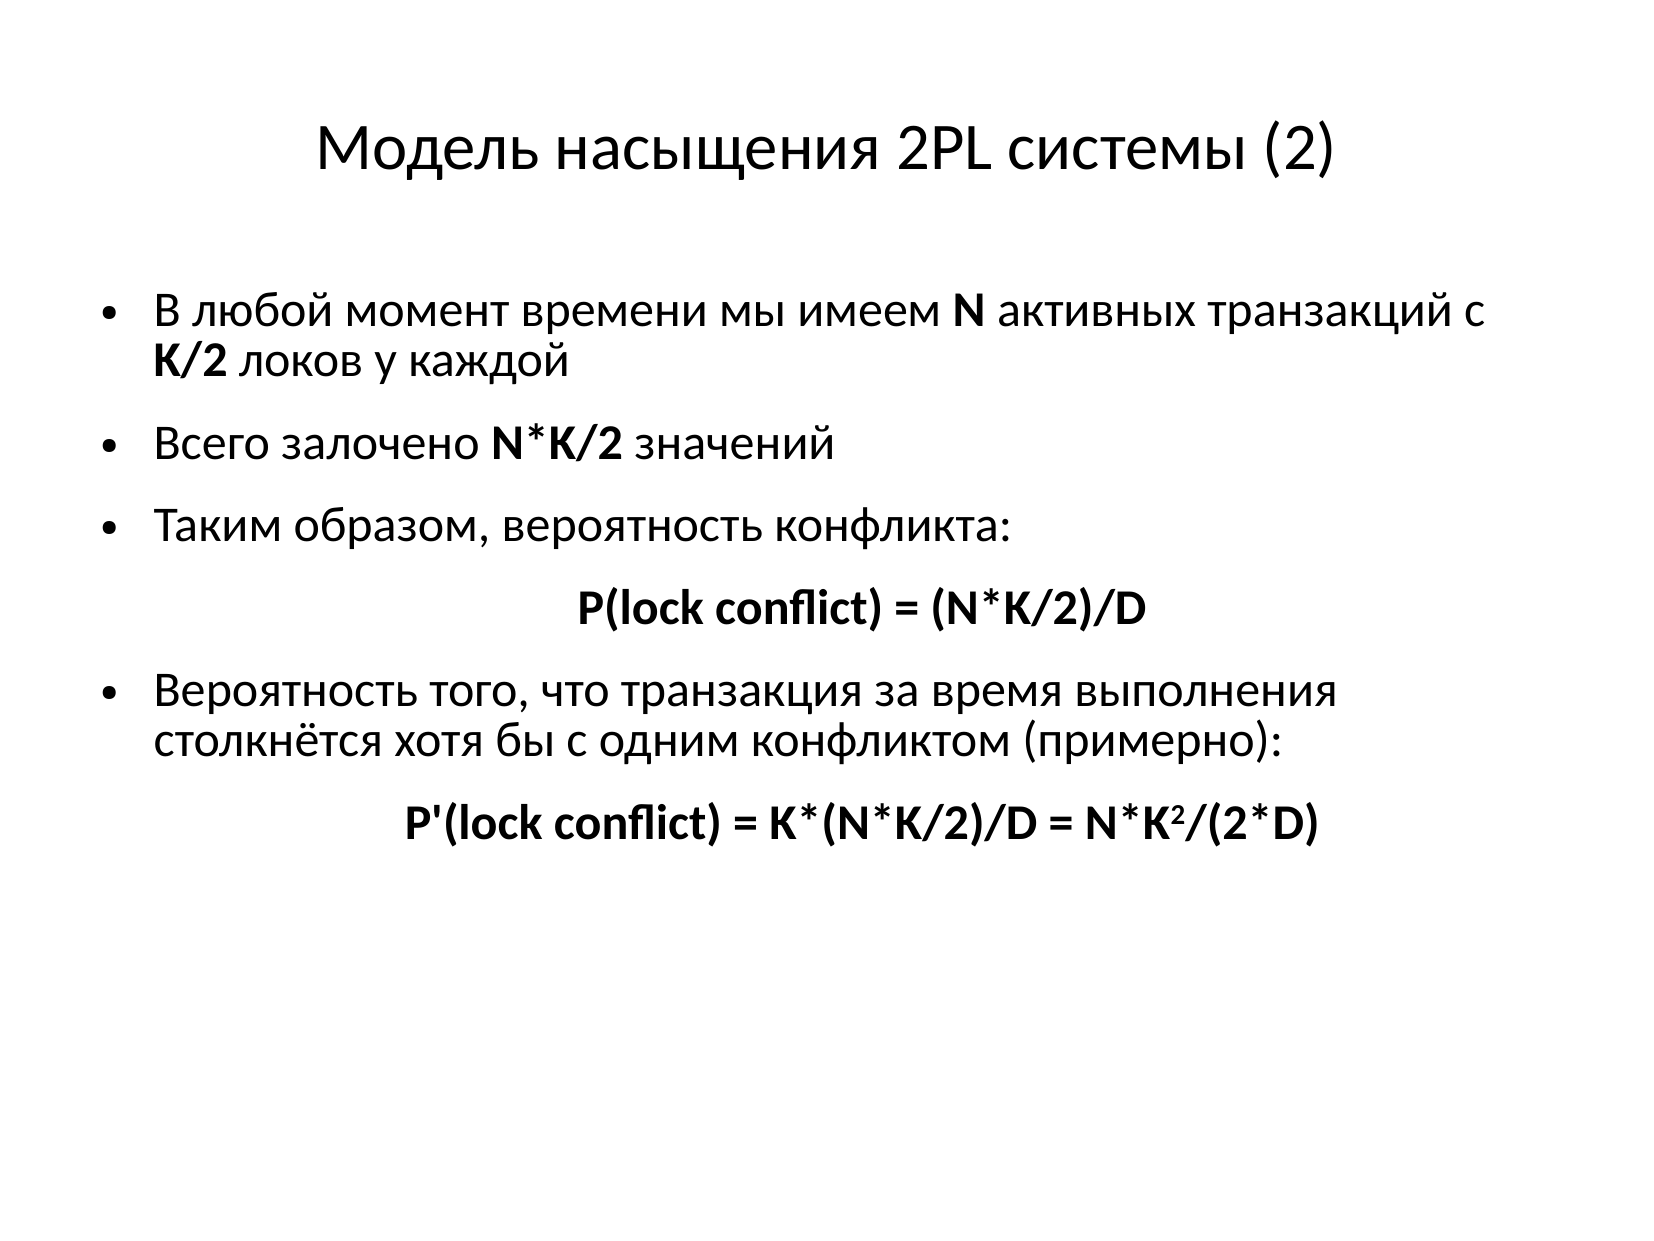

# Модель насыщения 2PL системы (2)
В любой момент времени мы имеем N активных транзакций c K/2 локов у каждой
Всего залочено N*K/2 значений
Таким образом, вероятность конфликта:
P(lock conflict) = (N*K/2)/D
Вероятность того, что транзакция за время выполнения столкнётся хотя бы с одним конфликтом (примерно):
P'(lock conflict) = K*(N*K/2)/D = N*K2/(2*D)